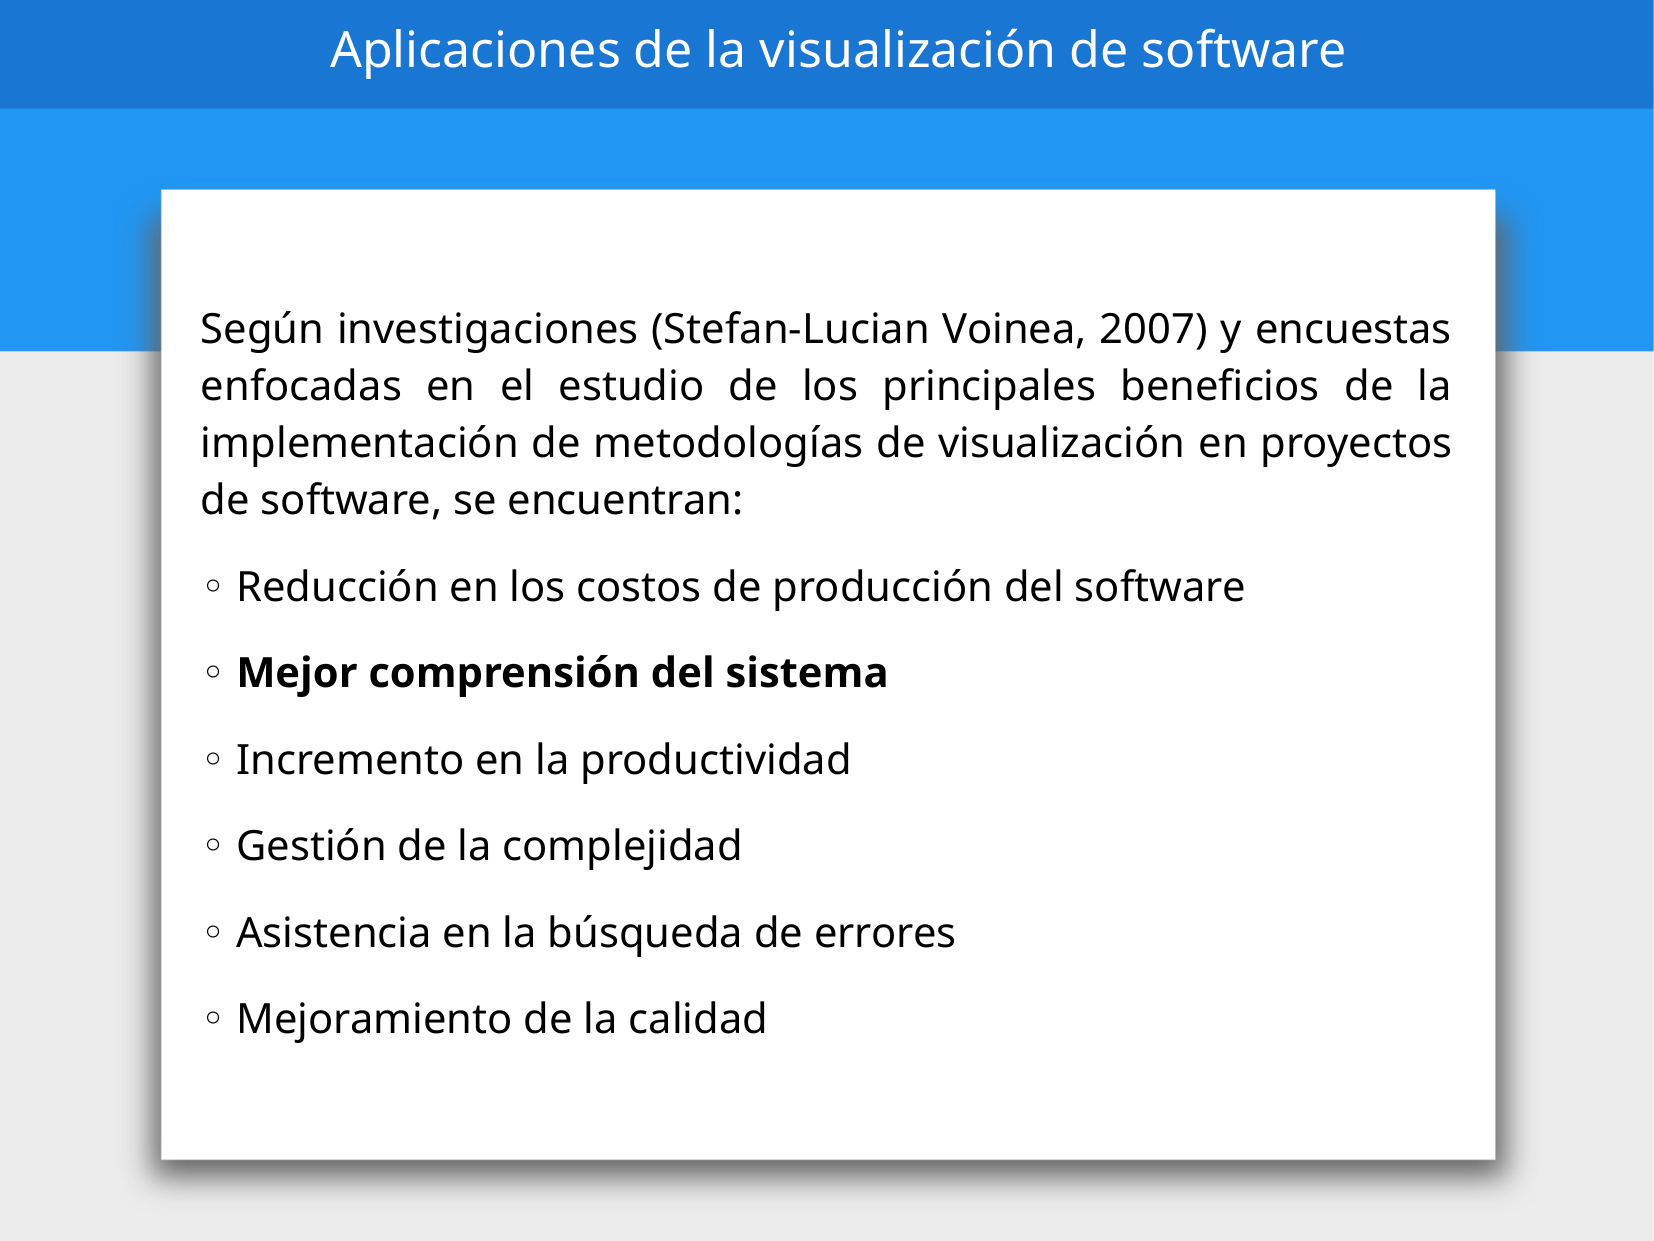

# Aplicaciones de la visualización de software
Según investigaciones (Stefan-Lucian Voinea, 2007) y encuestas enfocadas en el estudio de los principales beneficios de la implementación de metodologías de visualización en proyectos de software, se encuentran:
◦ Reducción en los costos de producción del software
◦ Mejor comprensión del sistema
◦ Incremento en la productividad
◦ Gestión de la complejidad
◦ Asistencia en la búsqueda de errores
◦ Mejoramiento de la calidad